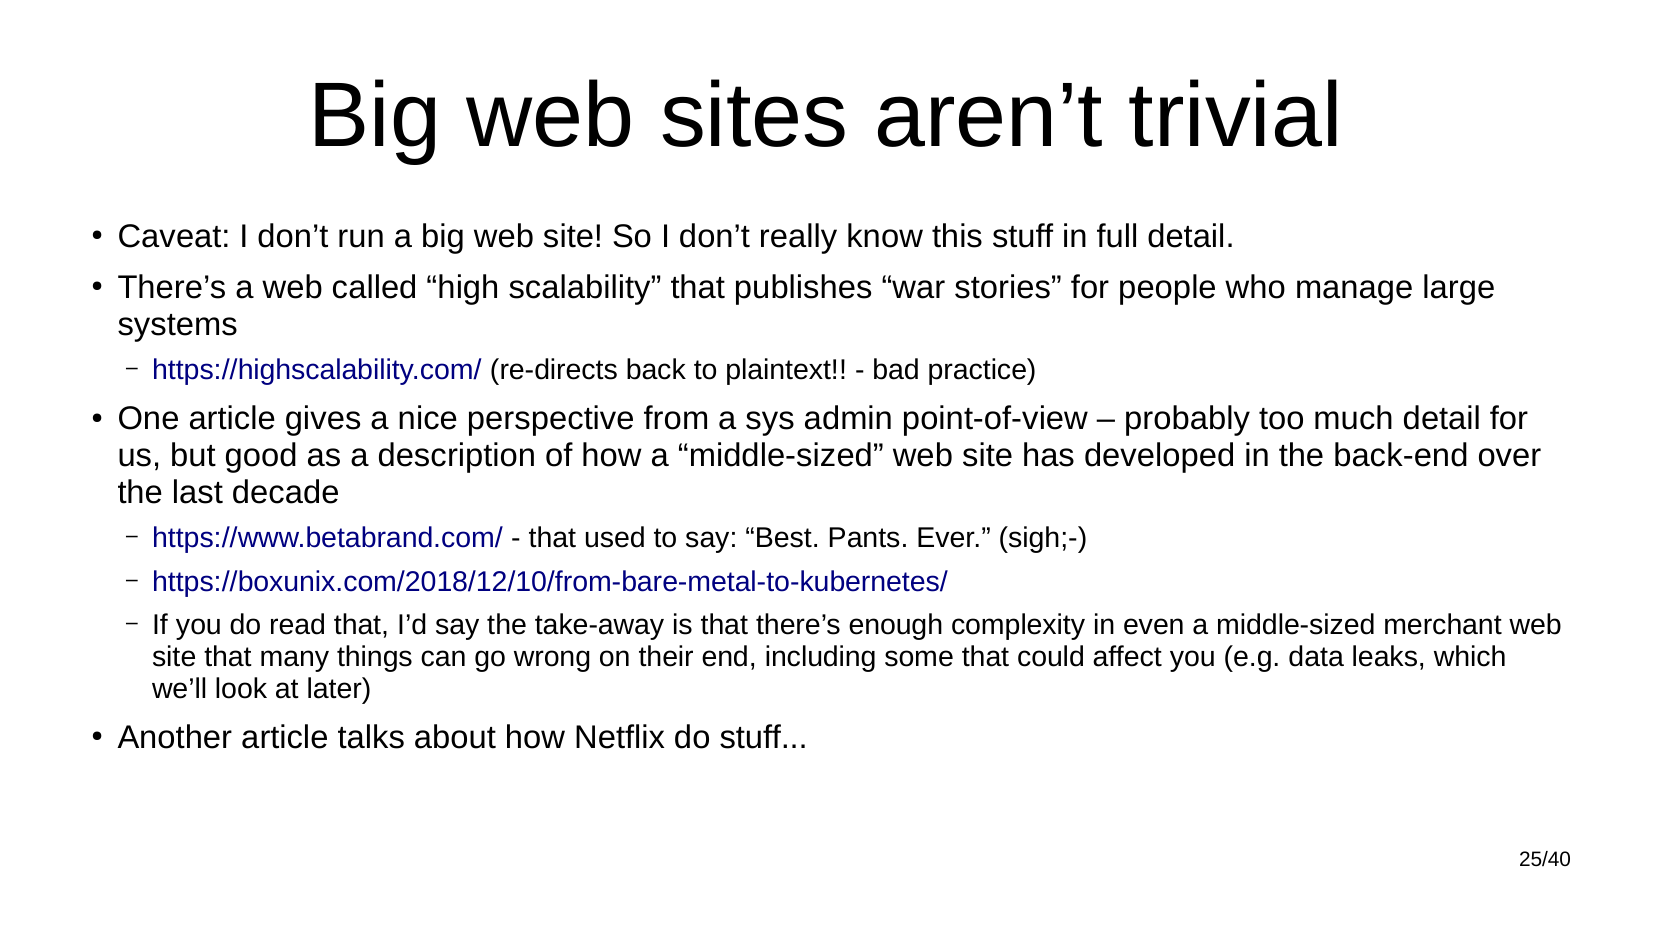

# Big web sites aren’t trivial
Caveat: I don’t run a big web site! So I don’t really know this stuff in full detail.
There’s a web called “high scalability” that publishes “war stories” for people who manage large systems
https://highscalability.com/ (re-directs back to plaintext!! - bad practice)
One article gives a nice perspective from a sys admin point-of-view – probably too much detail for us, but good as a description of how a “middle-sized” web site has developed in the back-end over the last decade
https://www.betabrand.com/ - that used to say: “Best. Pants. Ever.” (sigh;-)
https://boxunix.com/2018/12/10/from-bare-metal-to-kubernetes/
If you do read that, I’d say the take-away is that there’s enough complexity in even a middle-sized merchant web site that many things can go wrong on their end, including some that could affect you (e.g. data leaks, which we’ll look at later)
Another article talks about how Netflix do stuff...
25